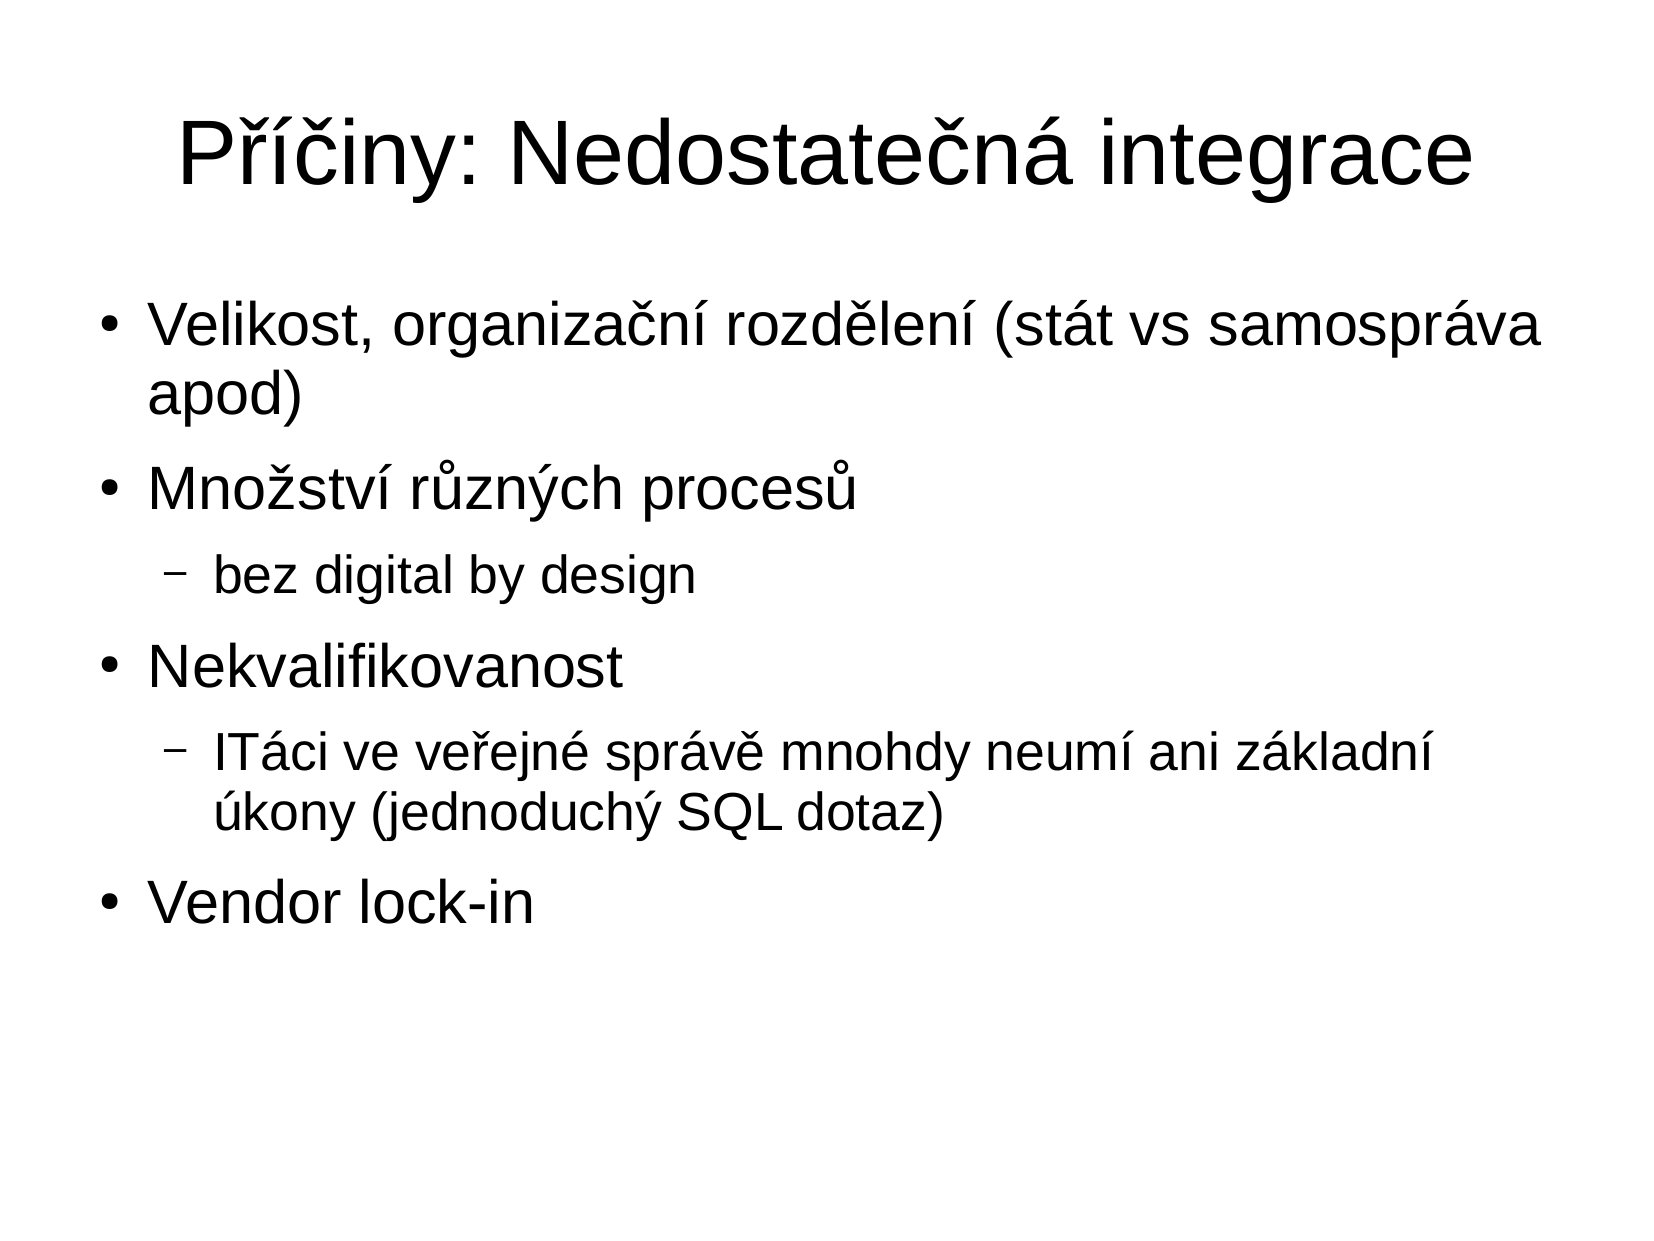

# Příčiny: Nedostatečná integrace
Velikost, organizační rozdělení (stát vs samospráva apod)
Množství různých procesů
bez digital by design
Nekvalifikovanost
ITáci ve veřejné správě mnohdy neumí ani základní úkony (jednoduchý SQL dotaz)
Vendor lock-in